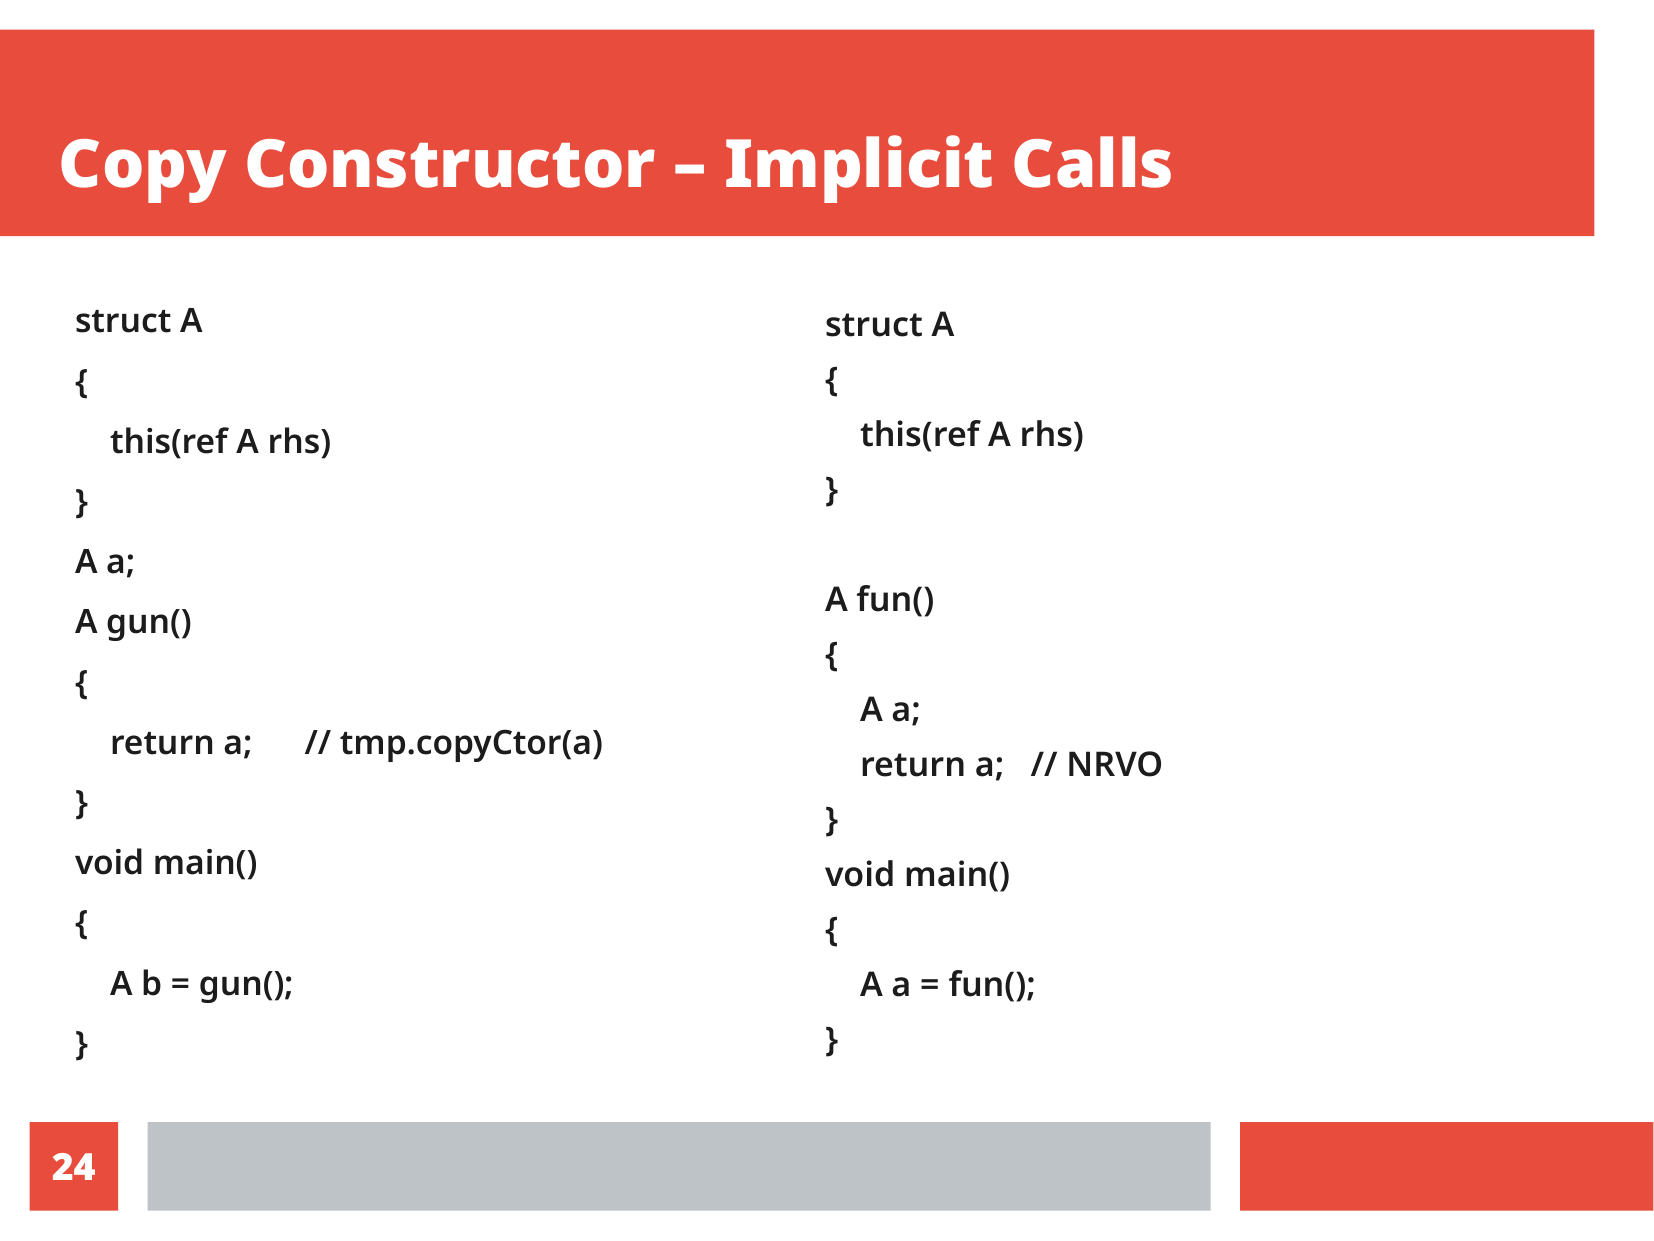

# Copy Constructor – Implicit Calls
struct A
{
 this(ref A rhs)
}
A a;
A gun()
{
 return a; // tmp.copyCtor(a)
}
void main()
{
 A b = gun();
}
struct A
{
 this(ref A rhs)
}
A fun()
{
 A a;
 return a; // NRVO
}
void main()
{
 A a = fun();
}
24